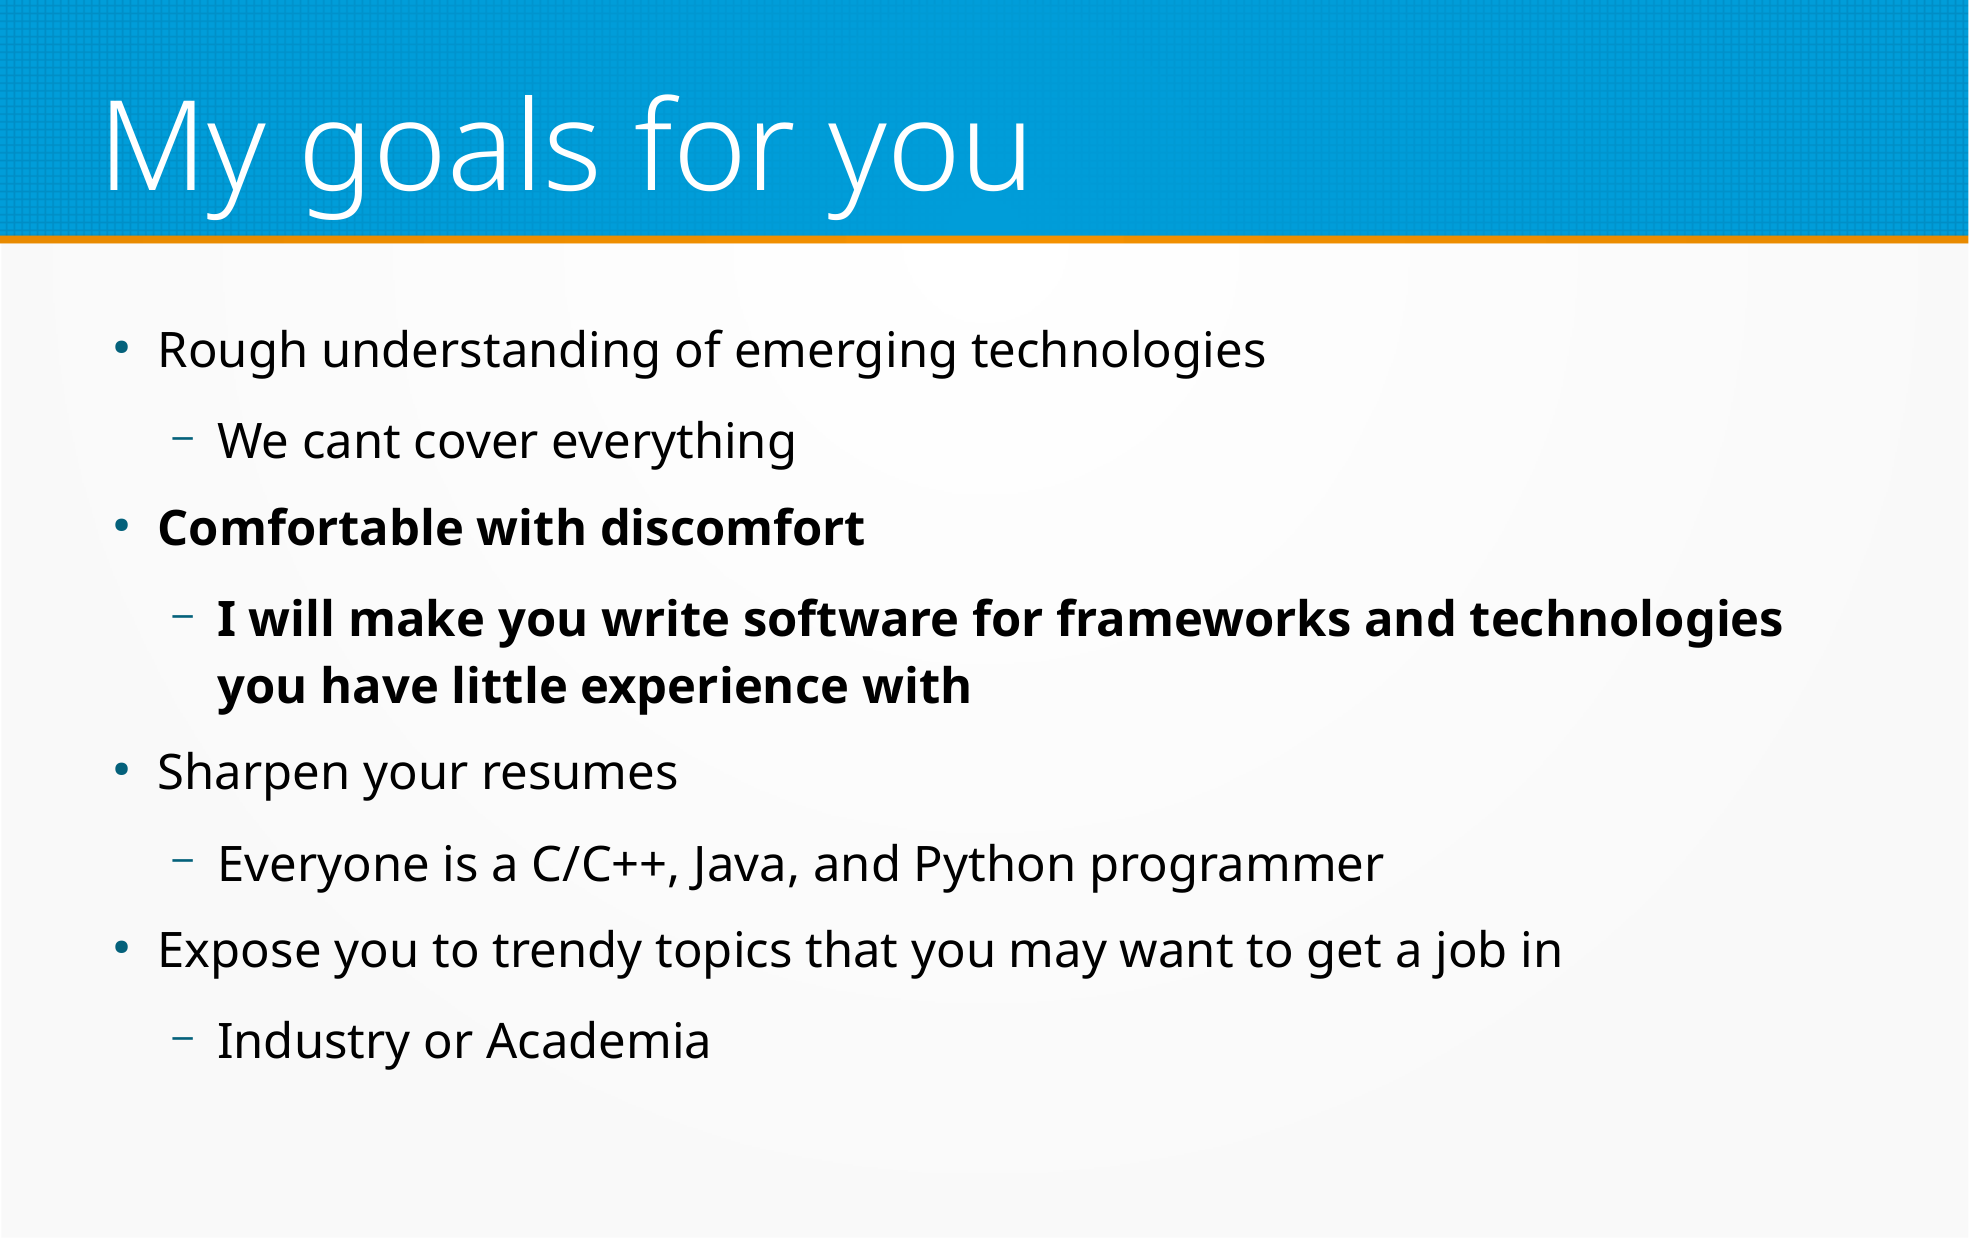

# My goals for you
Rough understanding of emerging technologies
We cant cover everything
Comfortable with discomfort
I will make you write software for frameworks and technologies you have little experience with
Sharpen your resumes
Everyone is a C/C++, Java, and Python programmer
Expose you to trendy topics that you may want to get a job in
Industry or Academia